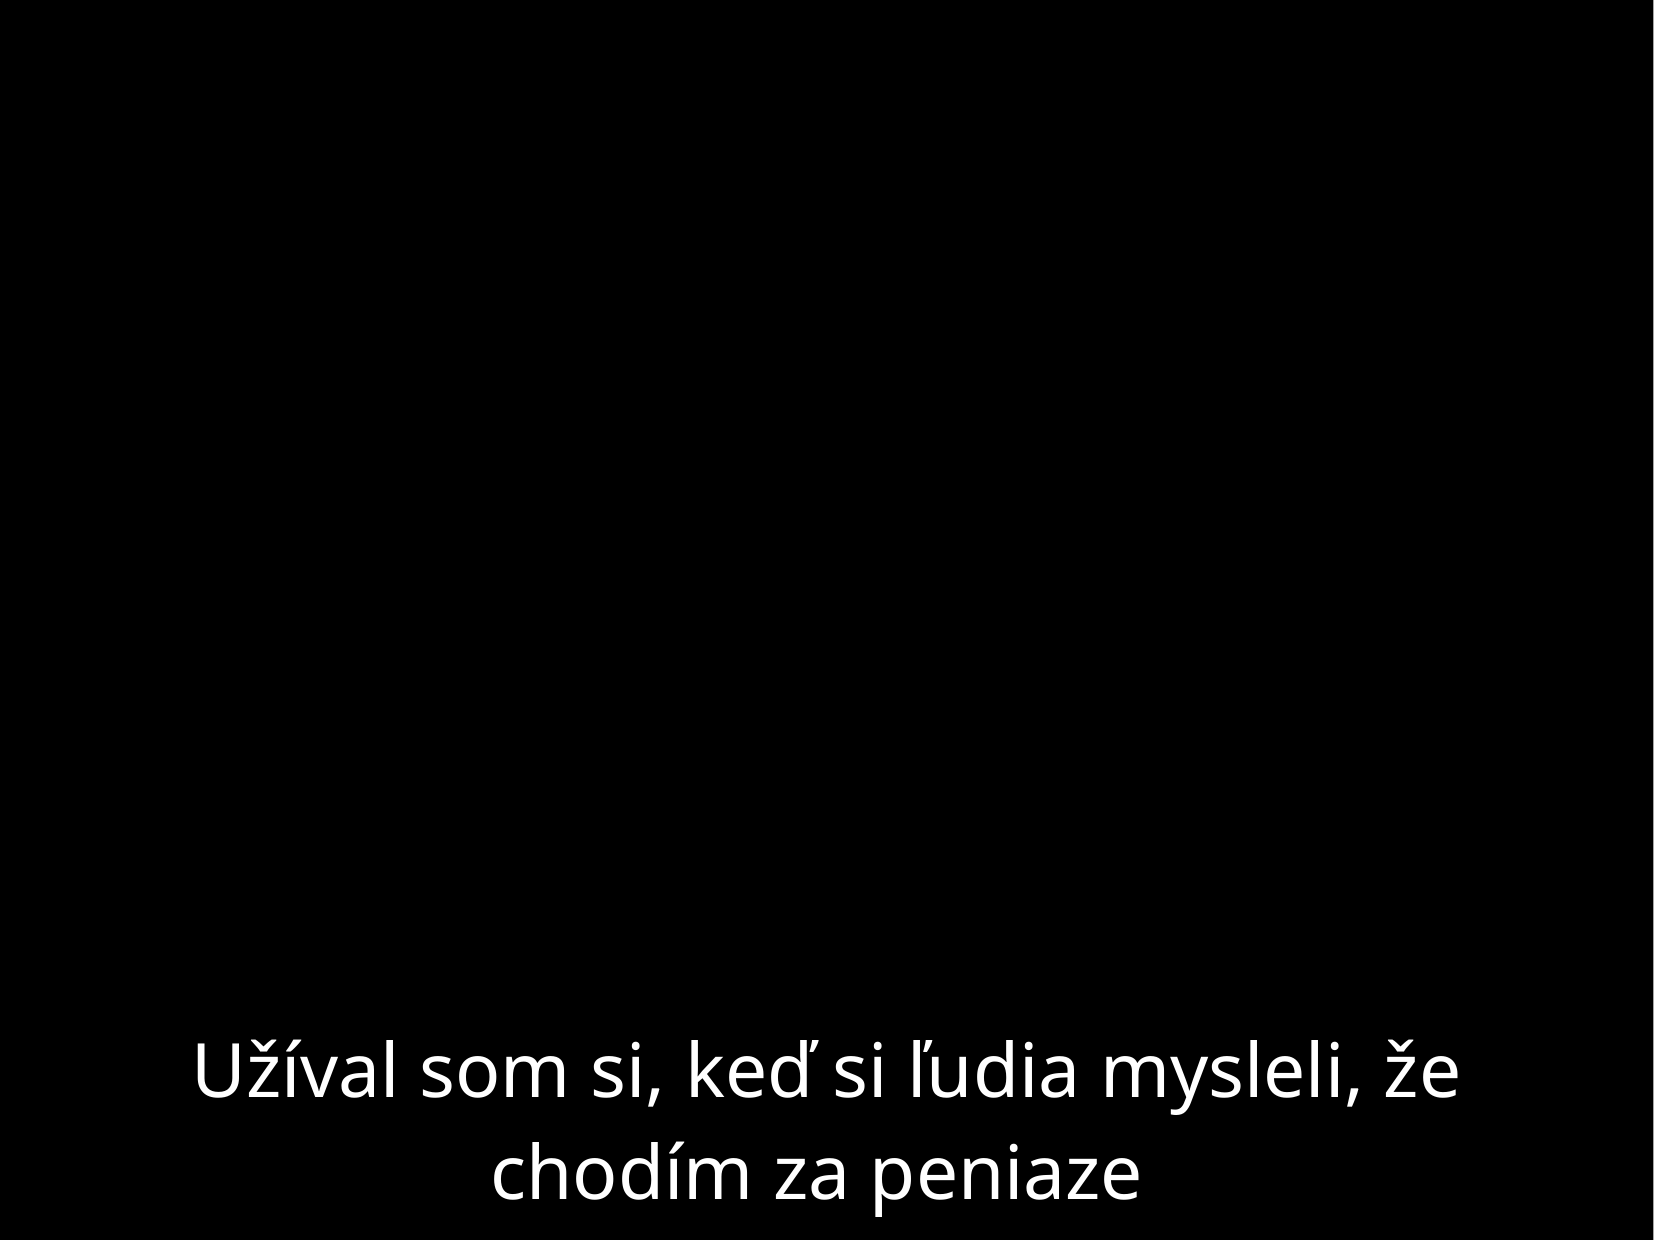

# Užíval som si, keď si ľudia mysleli, že chodím za peniaze